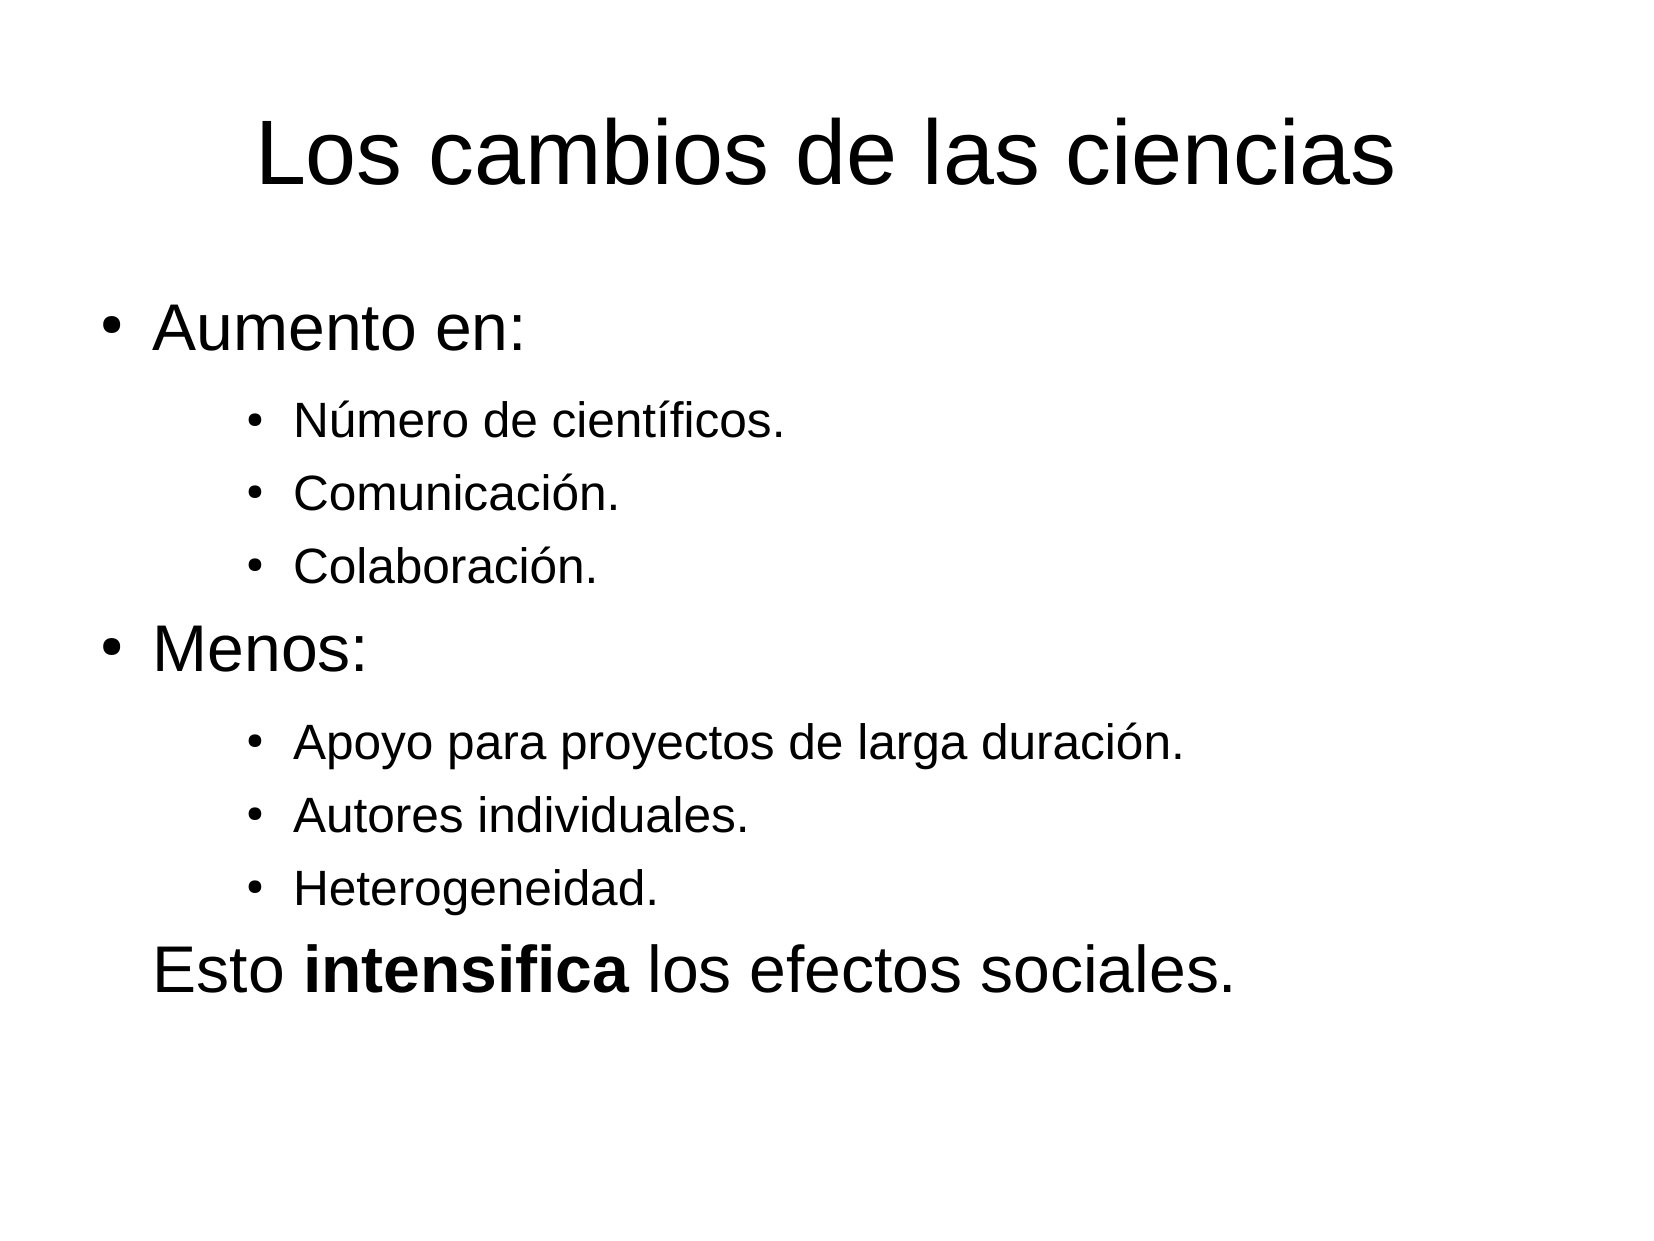

# Los cambios de las ciencias
Aumento en:
Número de científicos.
Comunicación.
Colaboración.
Menos:
Apoyo para proyectos de larga duración.
Autores individuales.
Heterogeneidad.
Esto intensifica los efectos sociales.